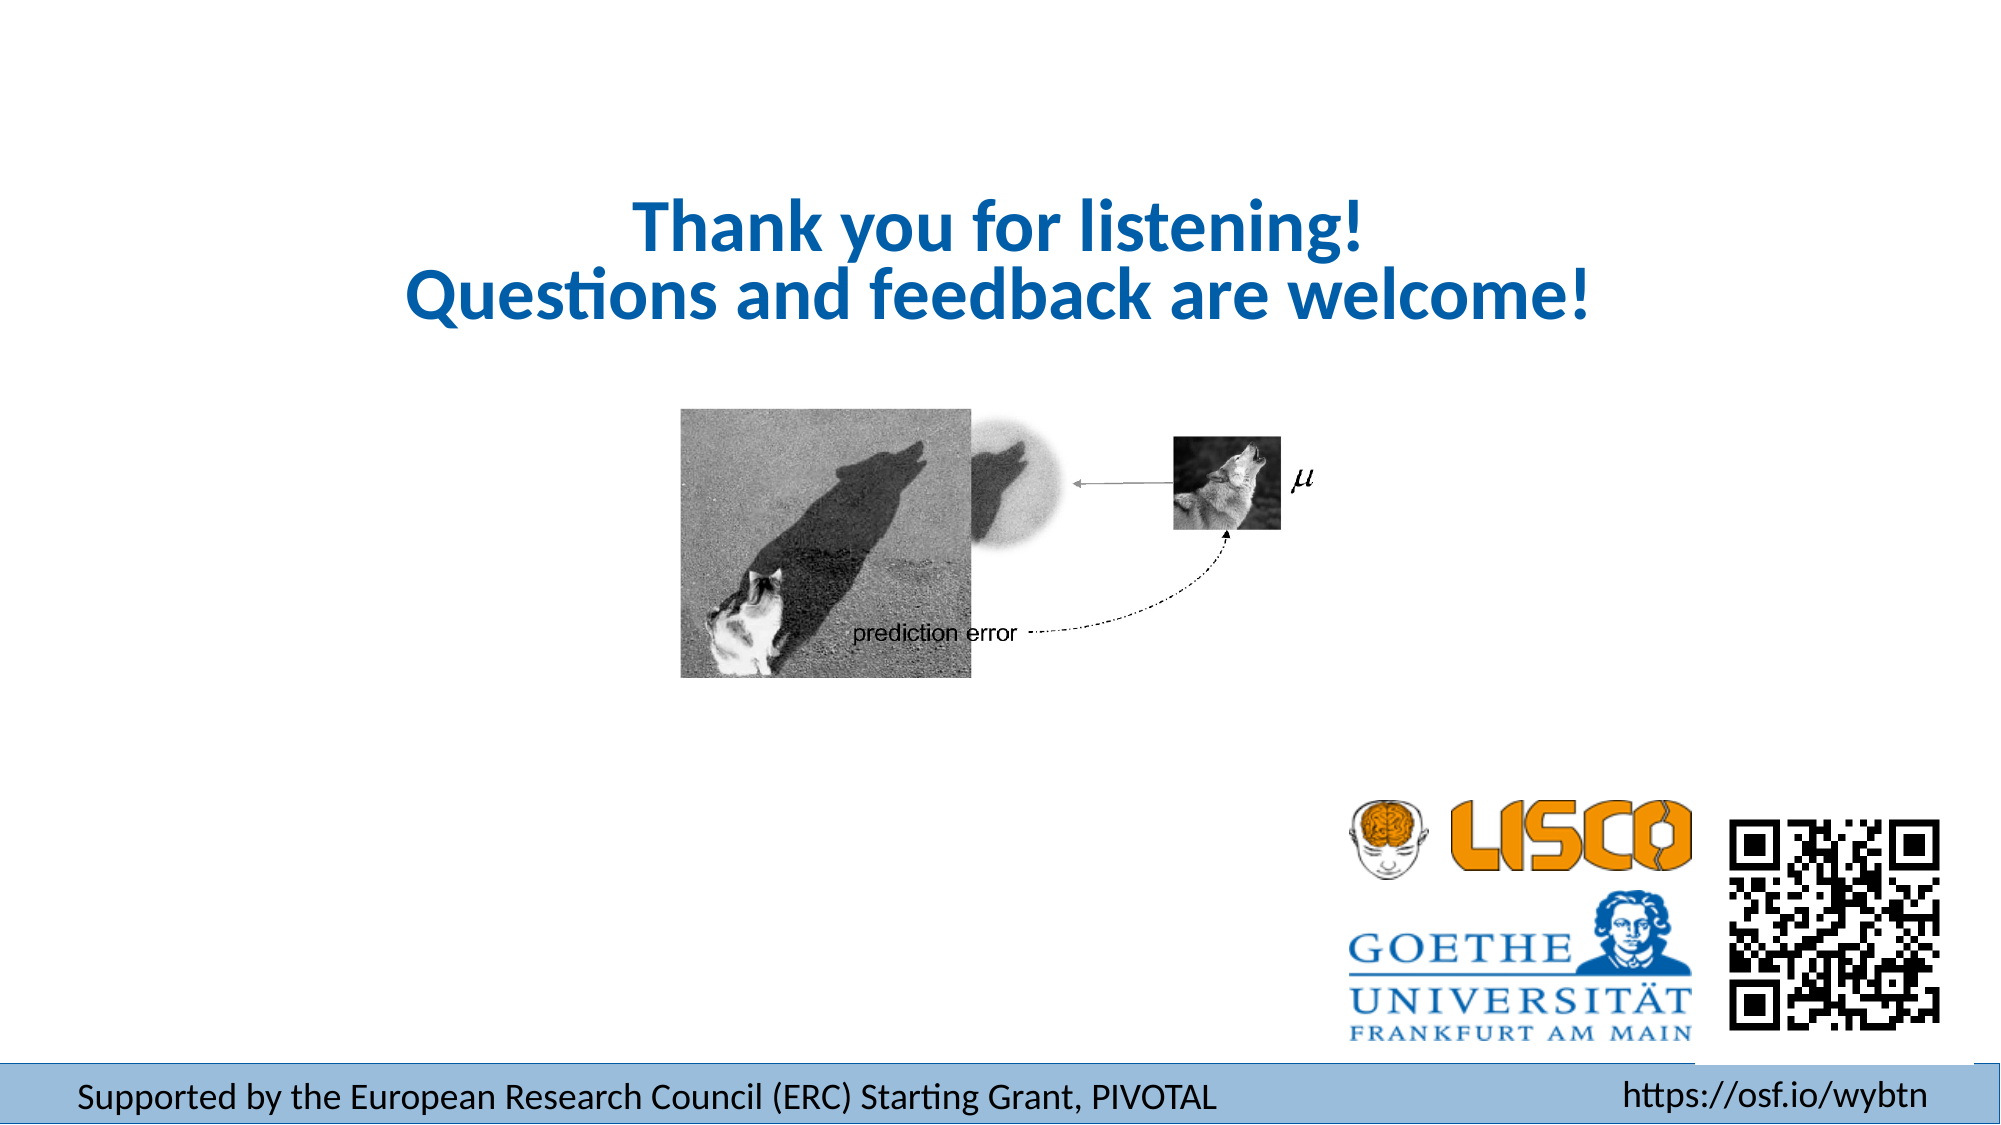

Thank you for listening!
Questions and feedback are welcome!
https://osf.io/wybtn
Supported by the European Research Council (ERC) Starting Grant, PIVOTAL